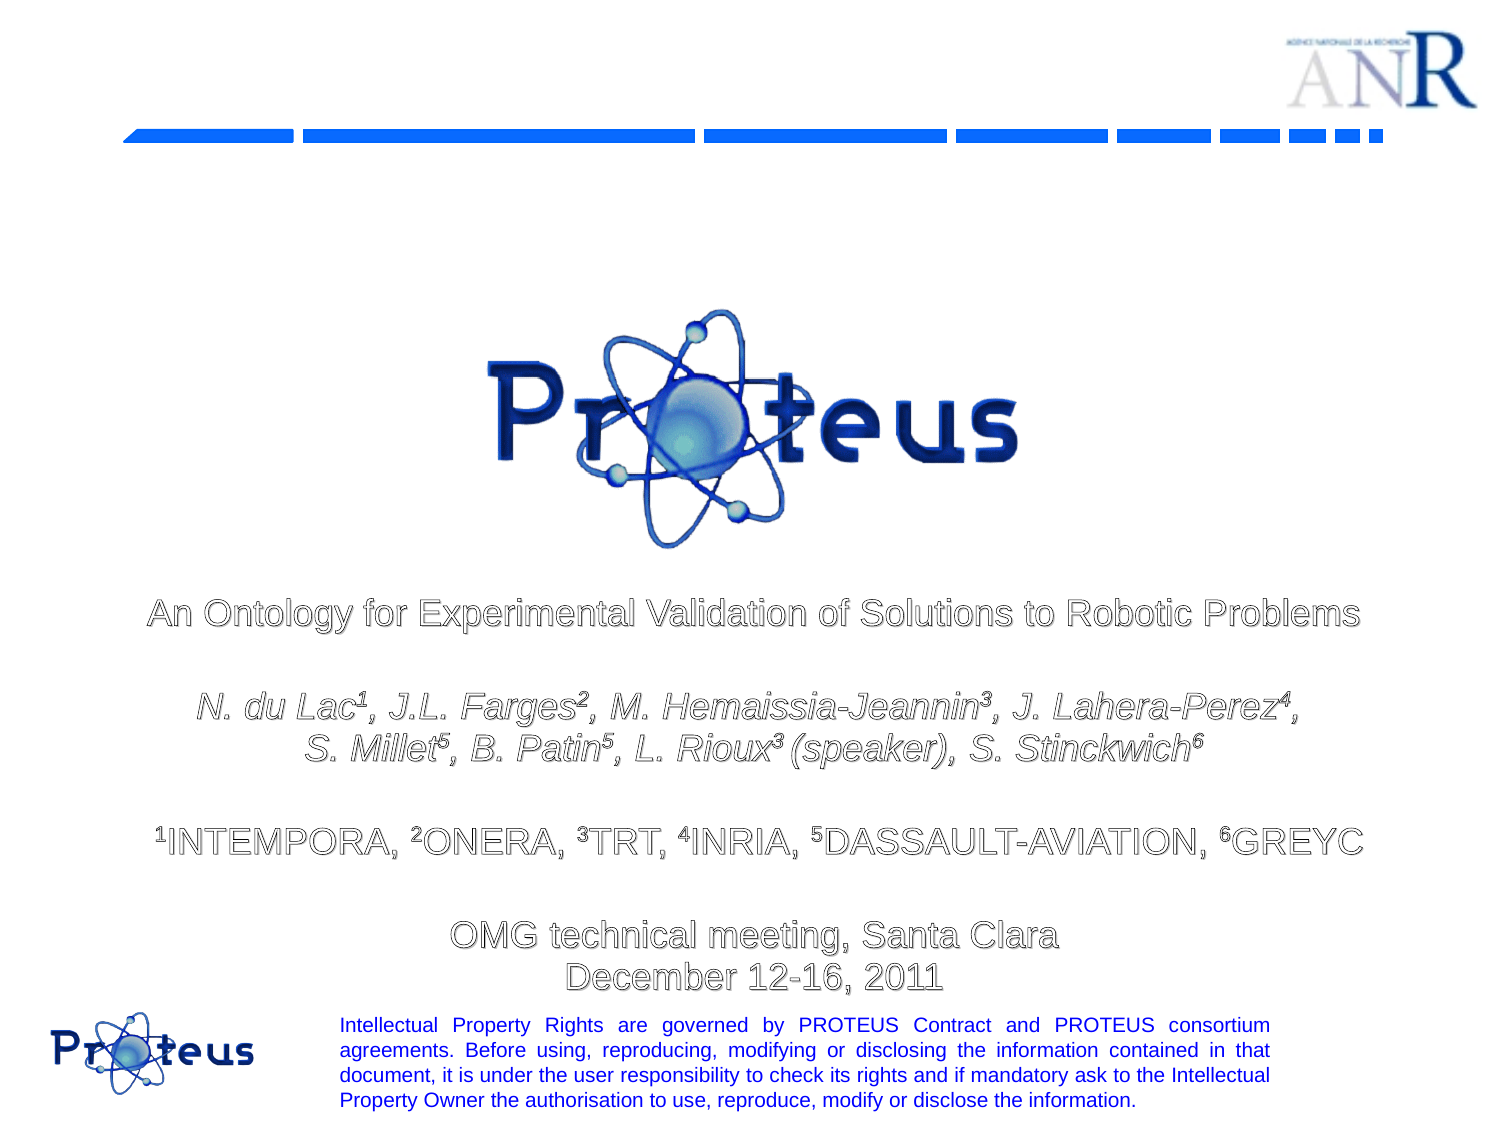

# An Ontology for Experimental Validation of Solutions to Robotic Problems
N. du Lac1, J.L. Farges2, M. Hemaissia-Jeannin3, J. Lahera-Perez4,
S. Millet5, B. Patin5, L. Rioux3 (speaker), S. Stinckwich6
 1INTEMPORA, 2ONERA, 3TRT, 4INRIA, 5DASSAULT-AVIATION, 6GREYC
OMG technical meeting, Santa Clara
December 12-16, 2011